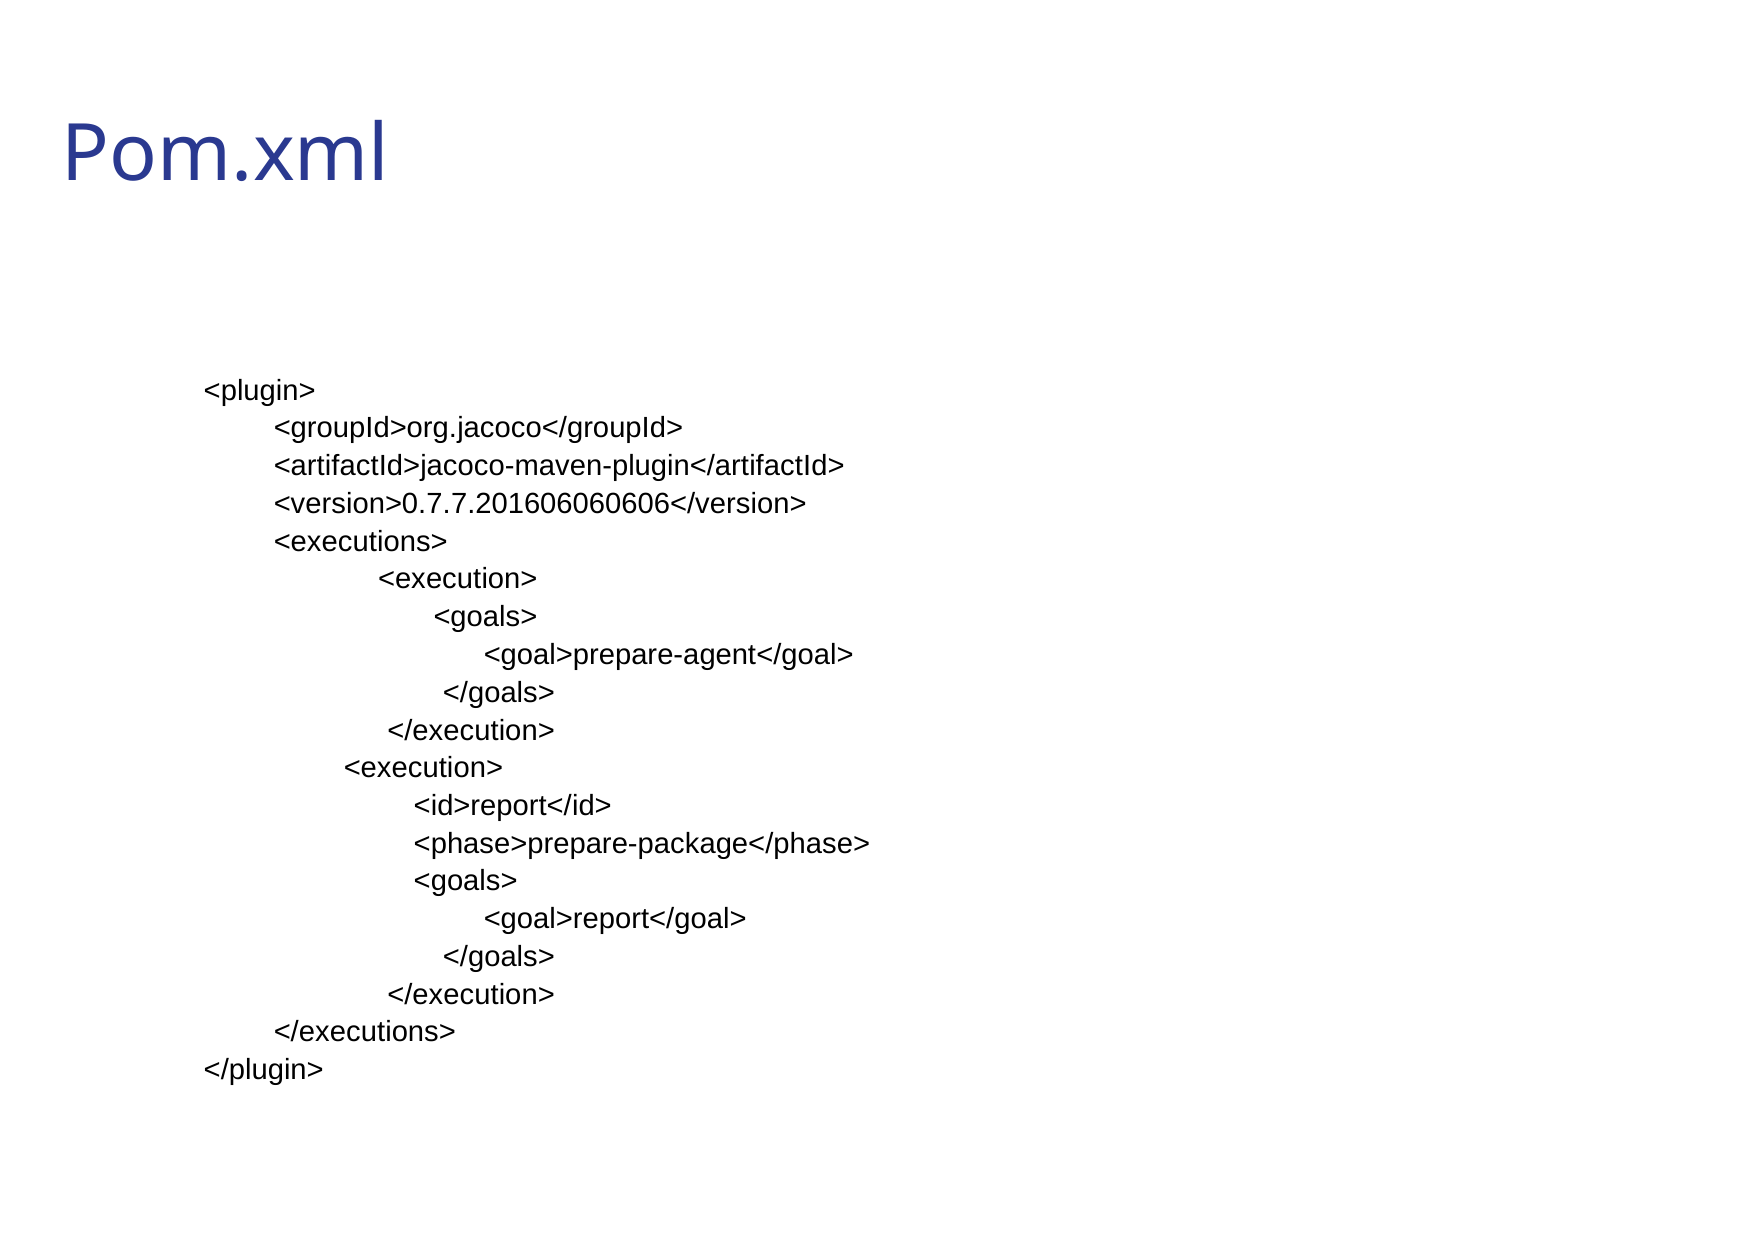

# Pom.xml
<plugin>
<groupId>org.jacoco</groupId>
<artifactId>jacoco-maven-plugin</artifactId>
<version>0.7.7.201606060606</version>
<executions>
<execution>
<goals>
<goal>prepare-agent</goal>
</goals>
</execution>
<execution>
<id>report</id>
<phase>prepare-package</phase>
<goals>
<goal>report</goal>
</goals>
</execution>
</executions>
</plugin>